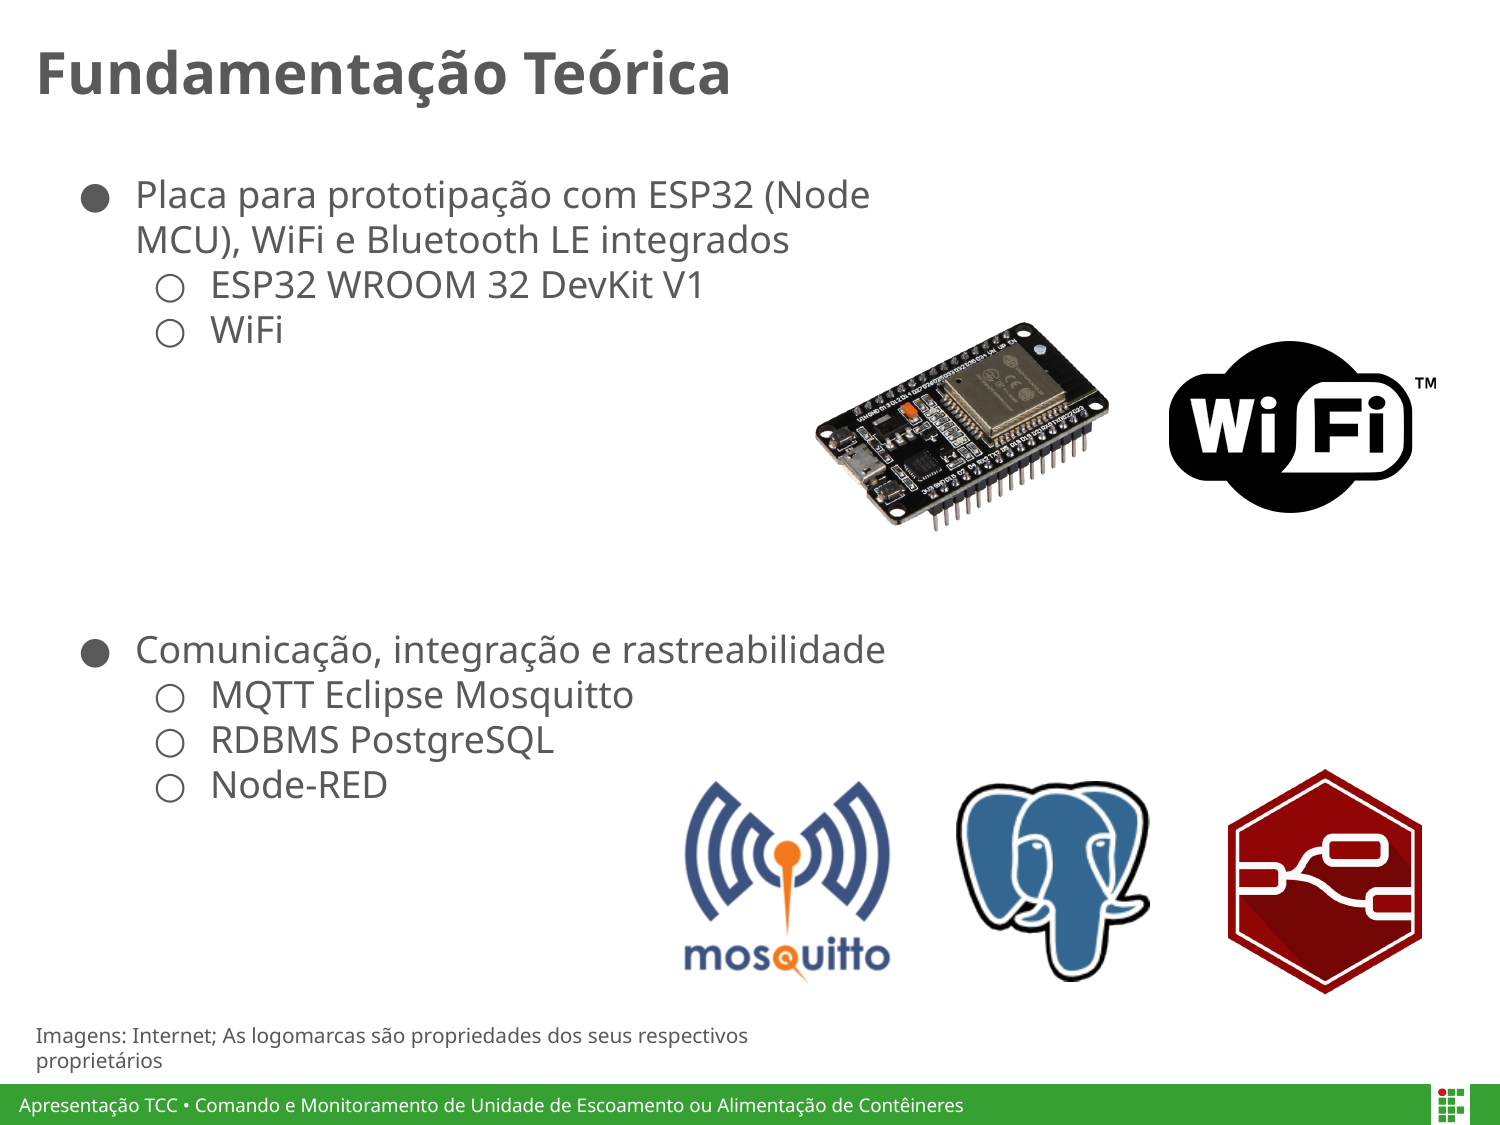

Fundamentação Teórica
Placa para prototipação com ESP32 (Node MCU), WiFi e Bluetooth LE integrados
ESP32 WROOM 32 DevKit V1
WiFi
Comunicação, integração e rastreabilidade
MQTT Eclipse Mosquitto
RDBMS PostgreSQL
Node-RED
Imagens: Internet; As logomarcas são propriedades dos seus respectivos proprietários
Apresentação TCC • Comando e Monitoramento de Unidade de Escoamento ou Alimentação de Contêineres